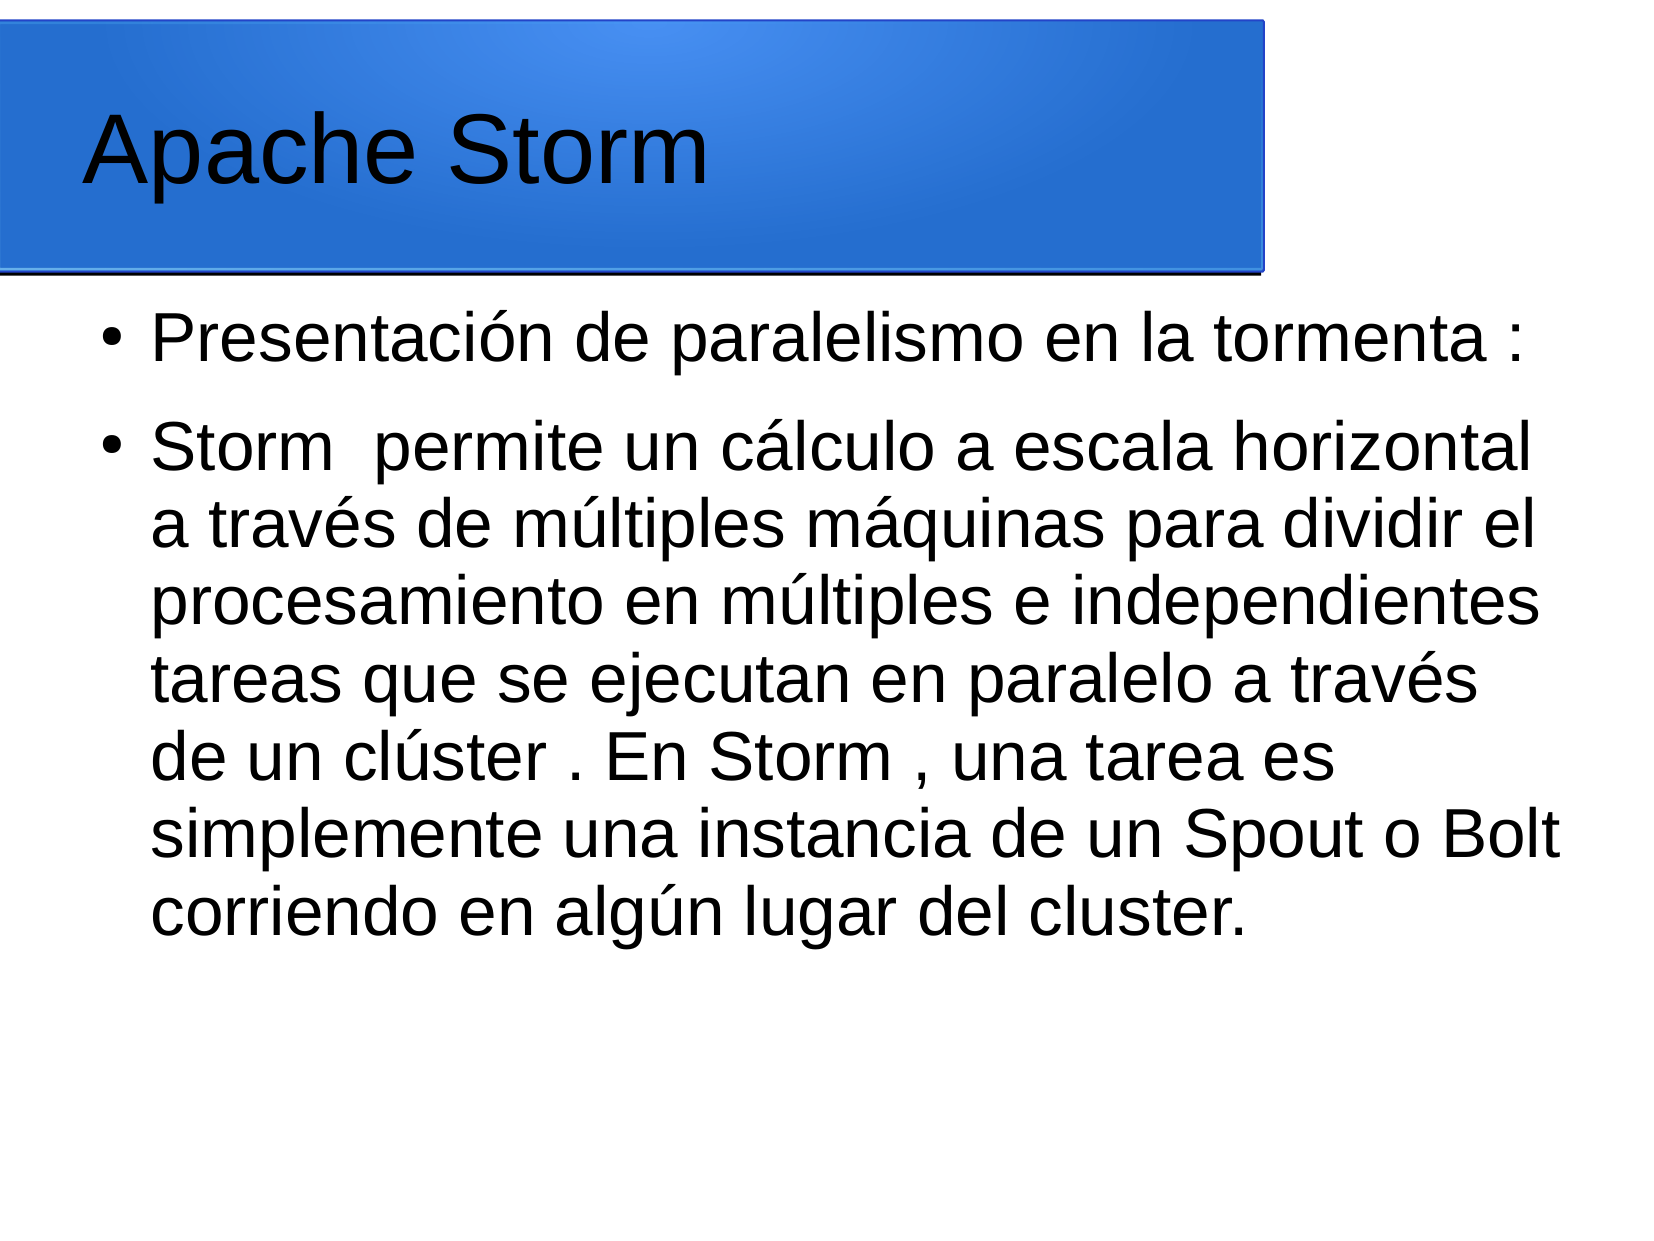

# Apache Storm
Presentación de paralelismo en la tormenta :
Storm permite un cálculo a escala horizontal a través de múltiples máquinas para dividir el procesamiento en múltiples e independientes tareas que se ejecutan en paralelo a través de un clúster . En Storm , una tarea es simplemente una instancia de un Spout o Bolt corriendo en algún lugar del cluster.